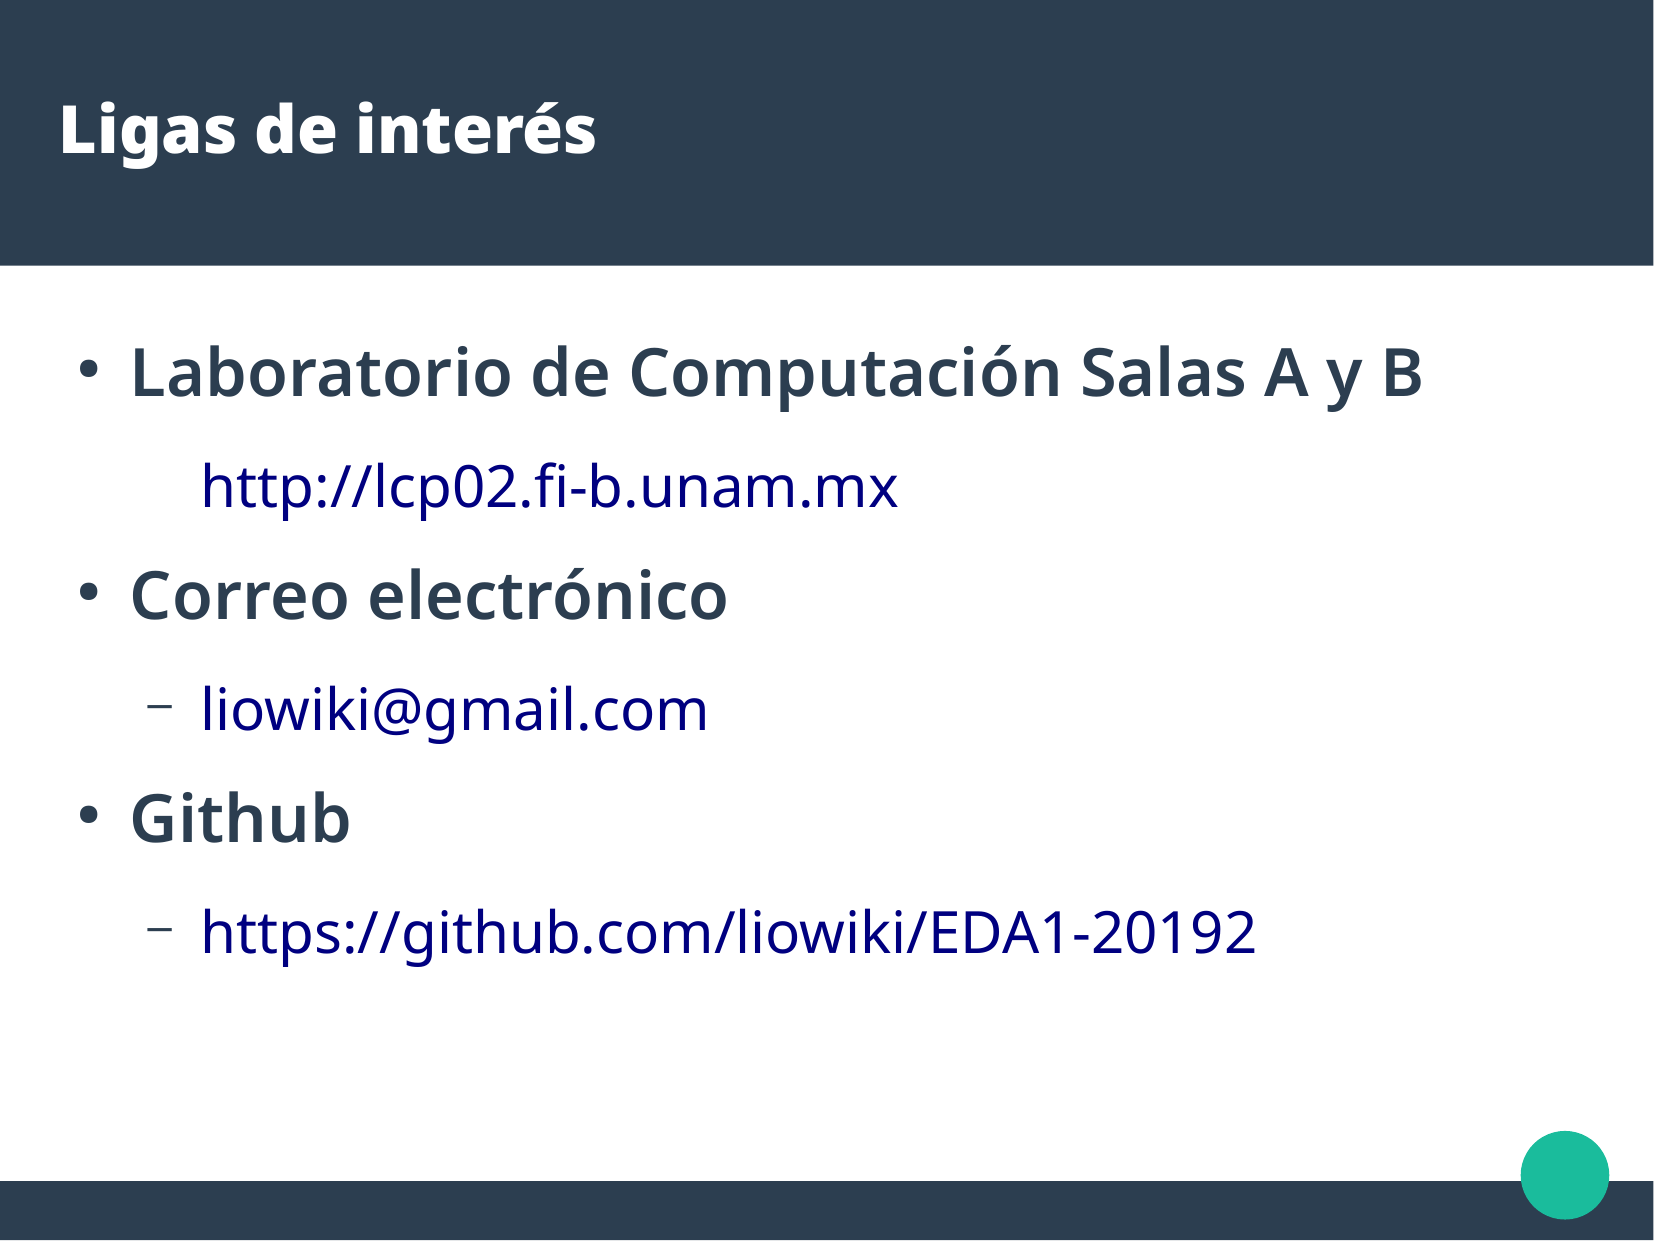

# Ligas de interés
Laboratorio de Computación Salas A y B
http://lcp02.fi-b.unam.mx
Correo electrónico
liowiki@gmail.com
Github
https://github.com/liowiki/EDA1-20192